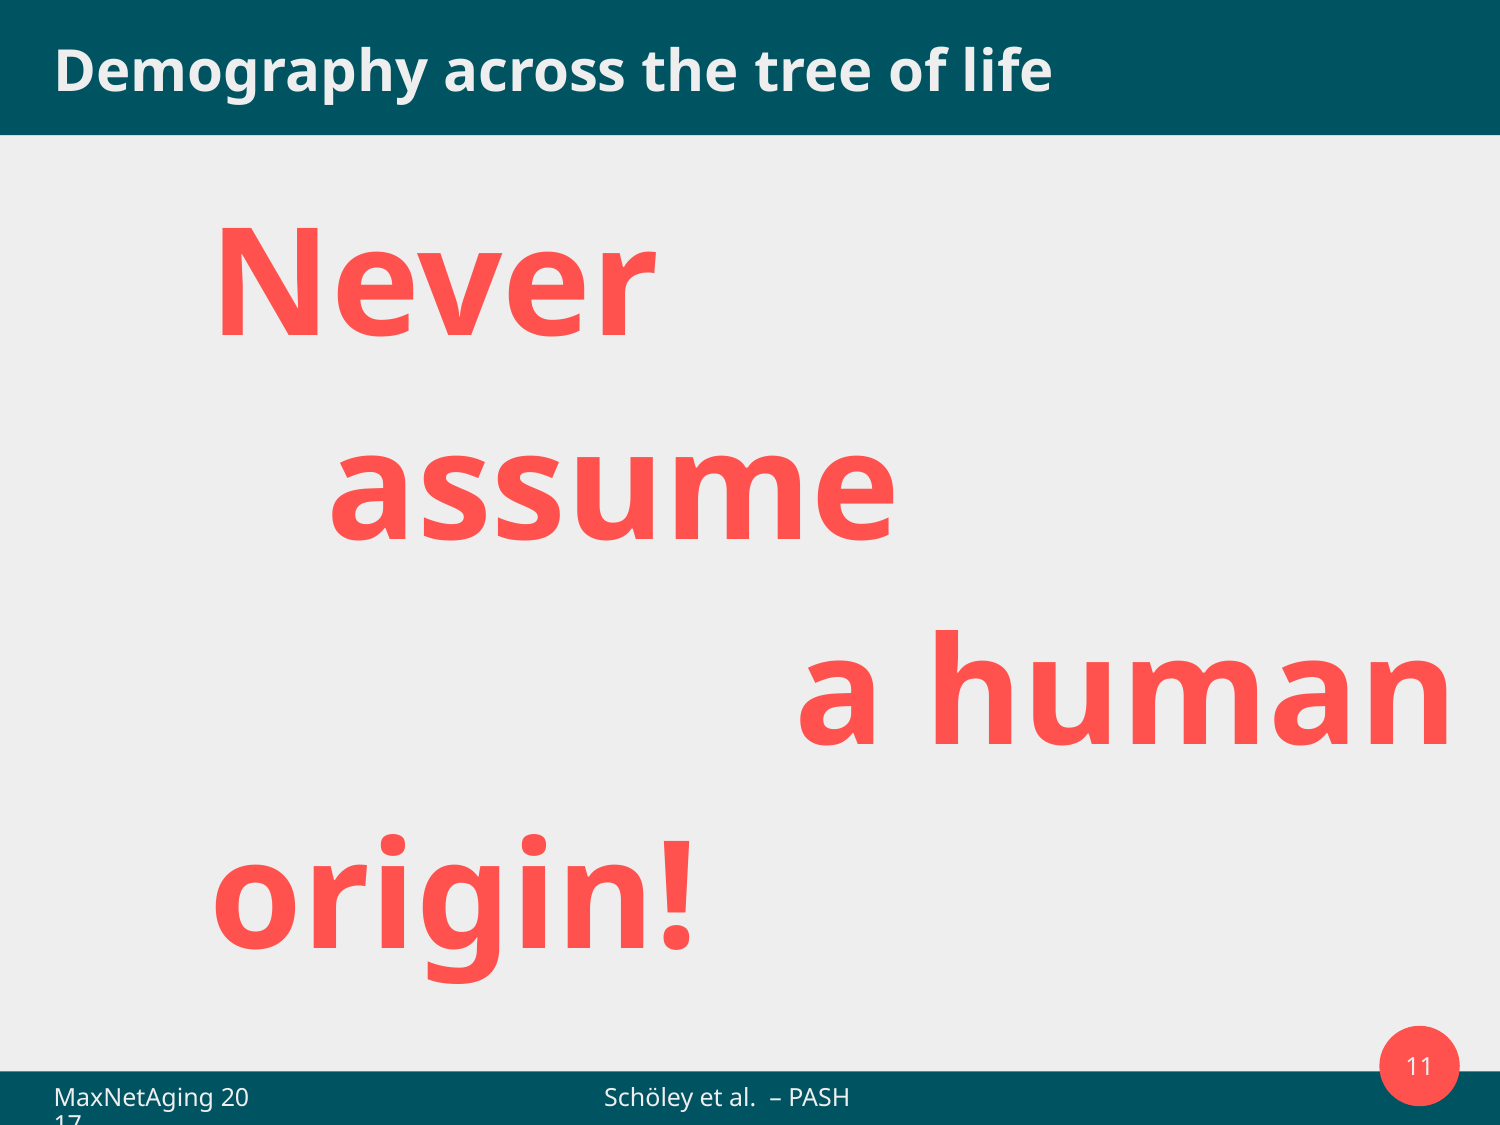

# Demography across the tree of life
Never
 assume a human origin!
11
MaxNetAging 2017
Schöley et al. – PASH